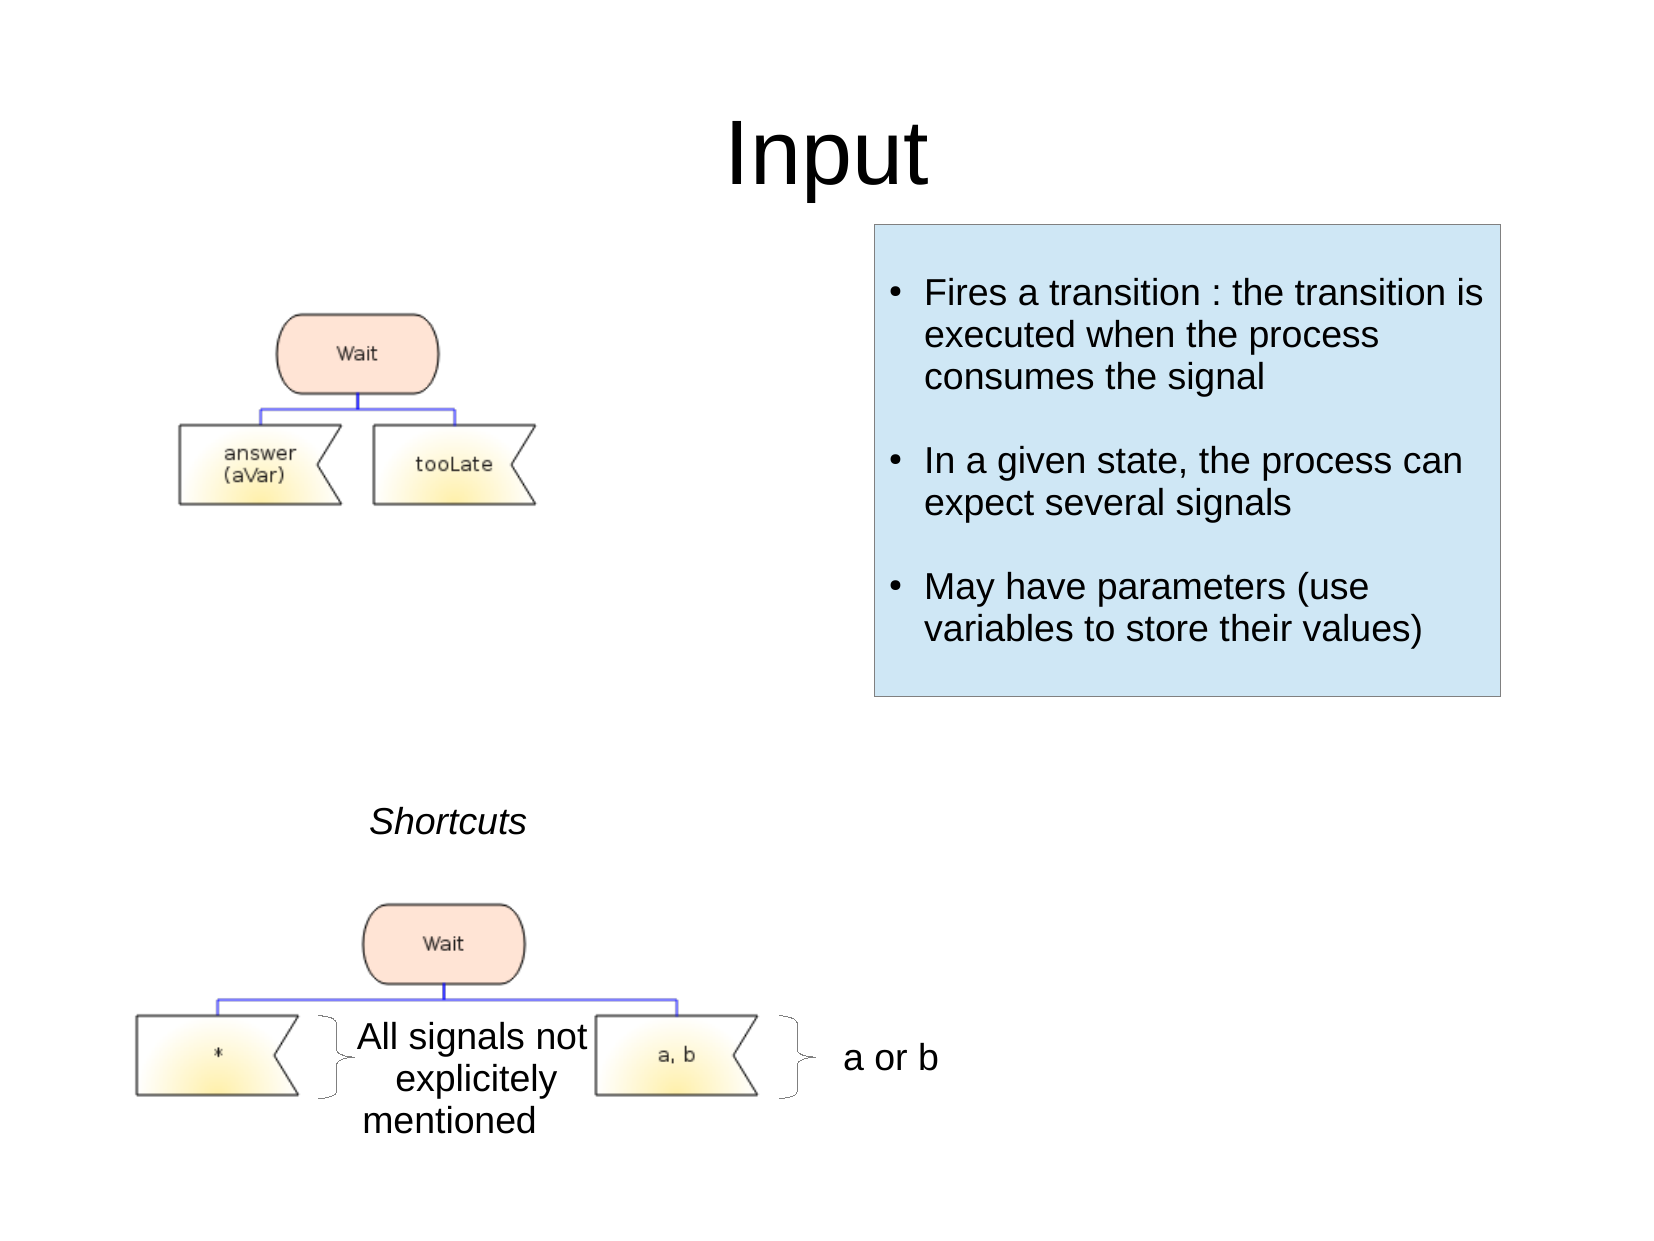

# Input
Fires a transition : the transition is
executed when the process
consumes the signal
In a given state, the process can
expect several signals
May have parameters (use
variables to store their values)
Shortcuts
 All signals not
 explicitely
 mentioned
 a or b